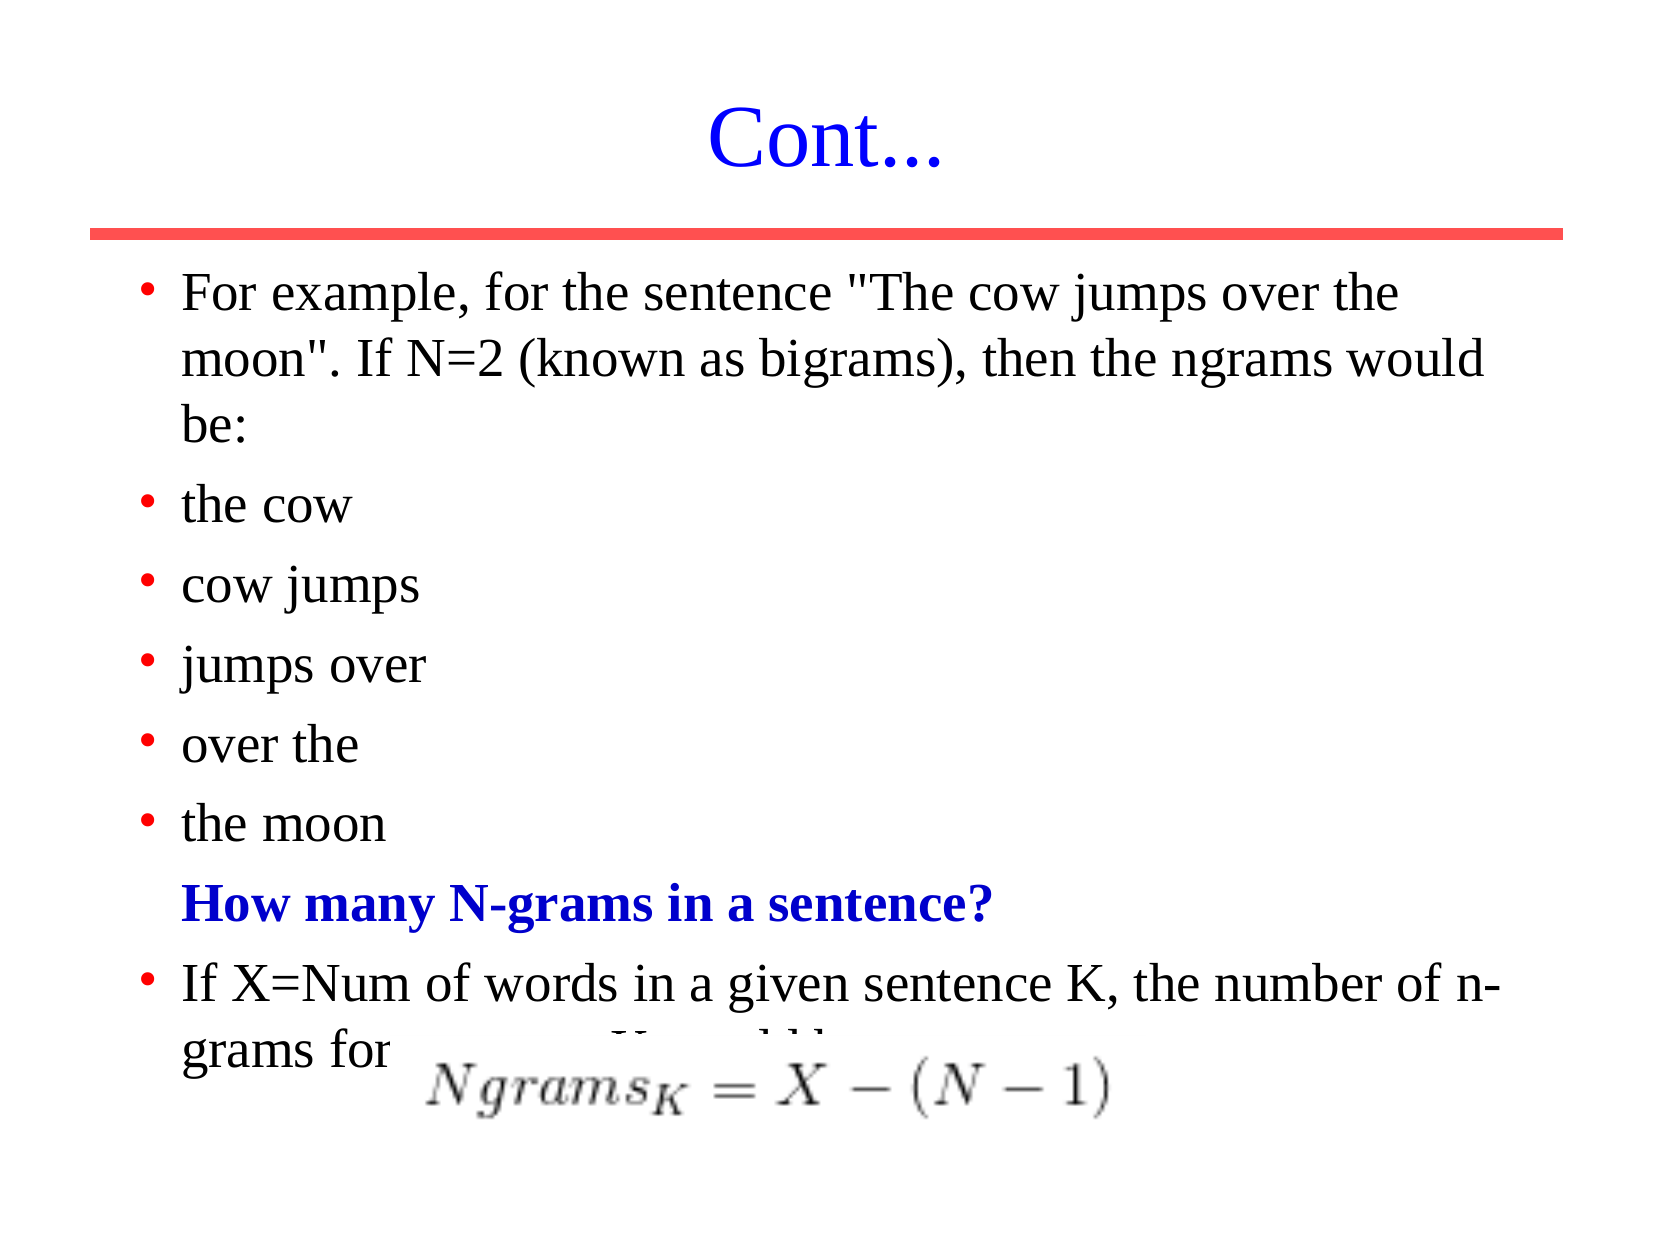

# Cont...
For example, for the sentence "The cow jumps over the moon". If N=2 (known as bigrams), then the ngrams would be:
the cow
cow jumps
jumps over
over the
the moon
How many N-grams in a sentence?
If X=Num of words in a given sentence K, the number of n-grams for sentence K would be: